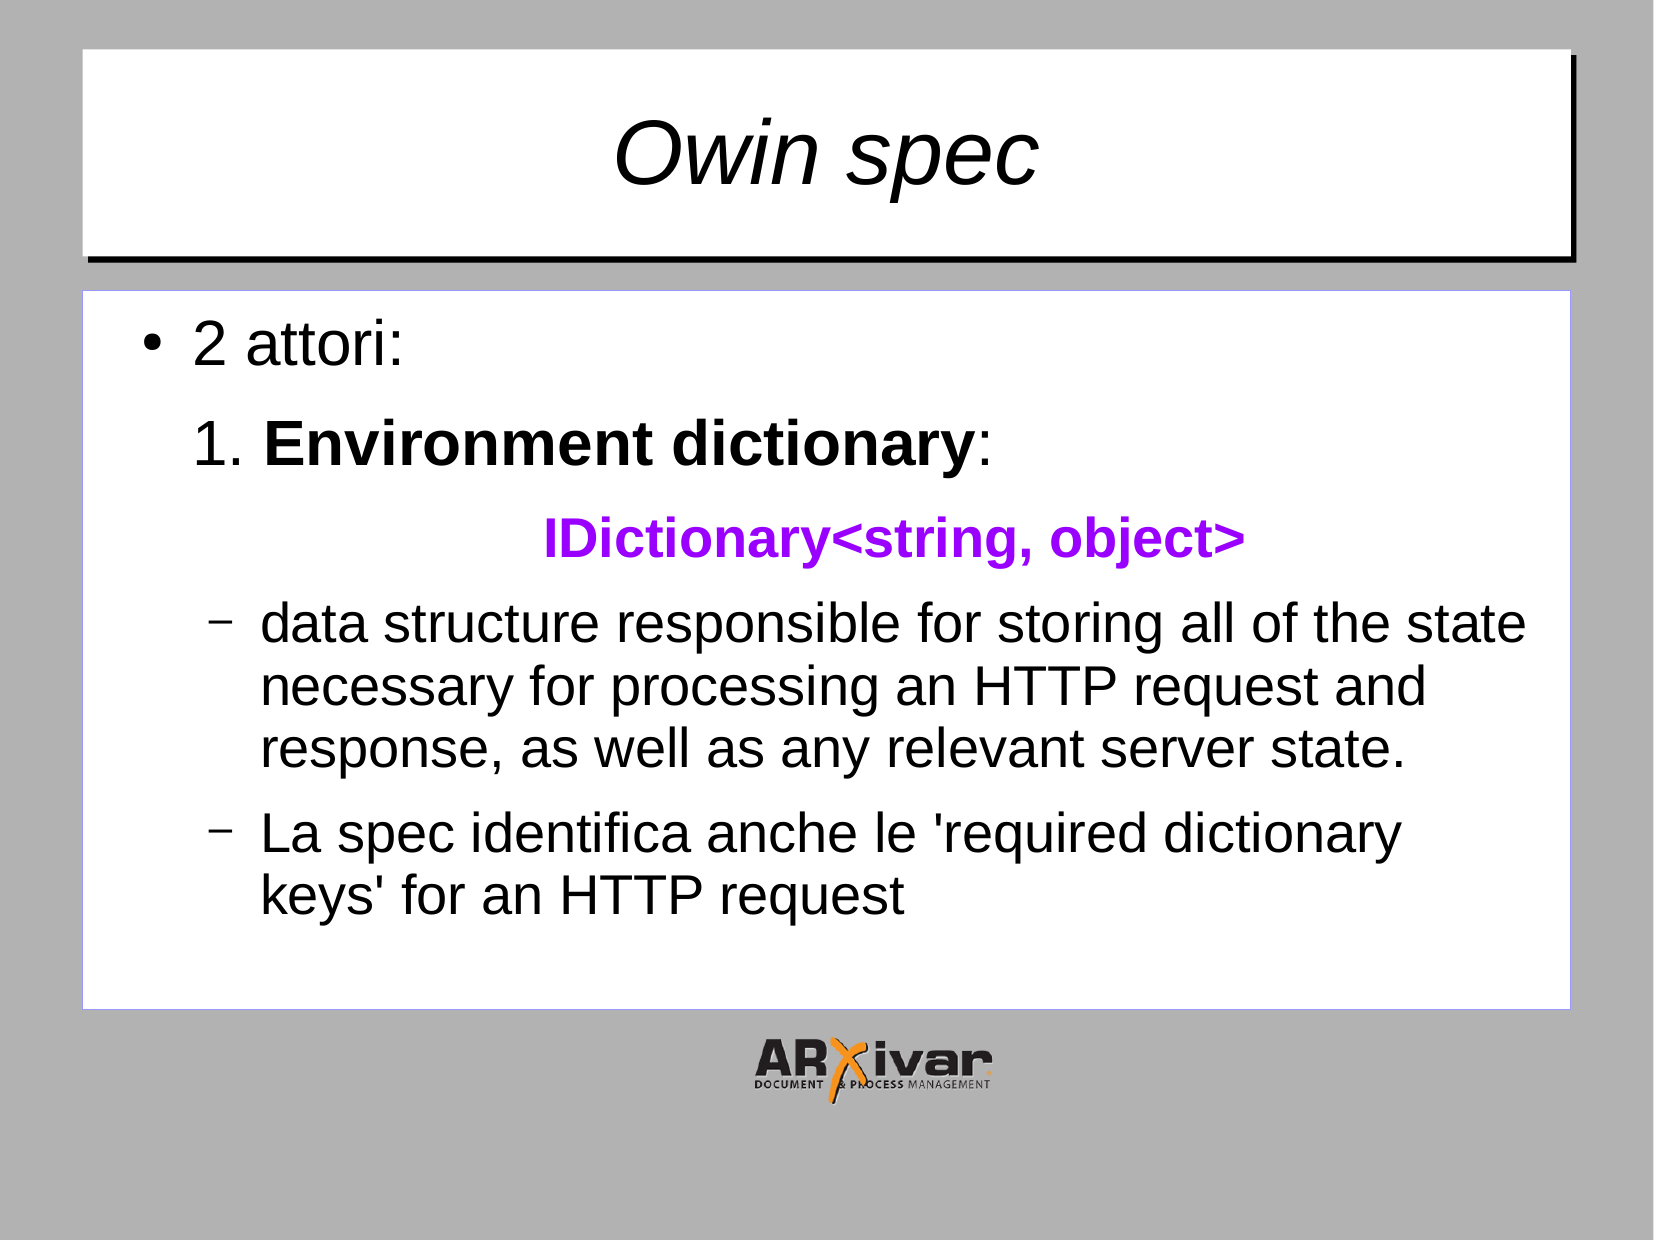

# Owin spec
2 attori:
1. Environment dictionary:
IDictionary<string, object>
data structure responsible for storing all of the state necessary for processing an HTTP request and response, as well as any relevant server state.
La spec identifica anche le 'required dictionary keys' for an HTTP request